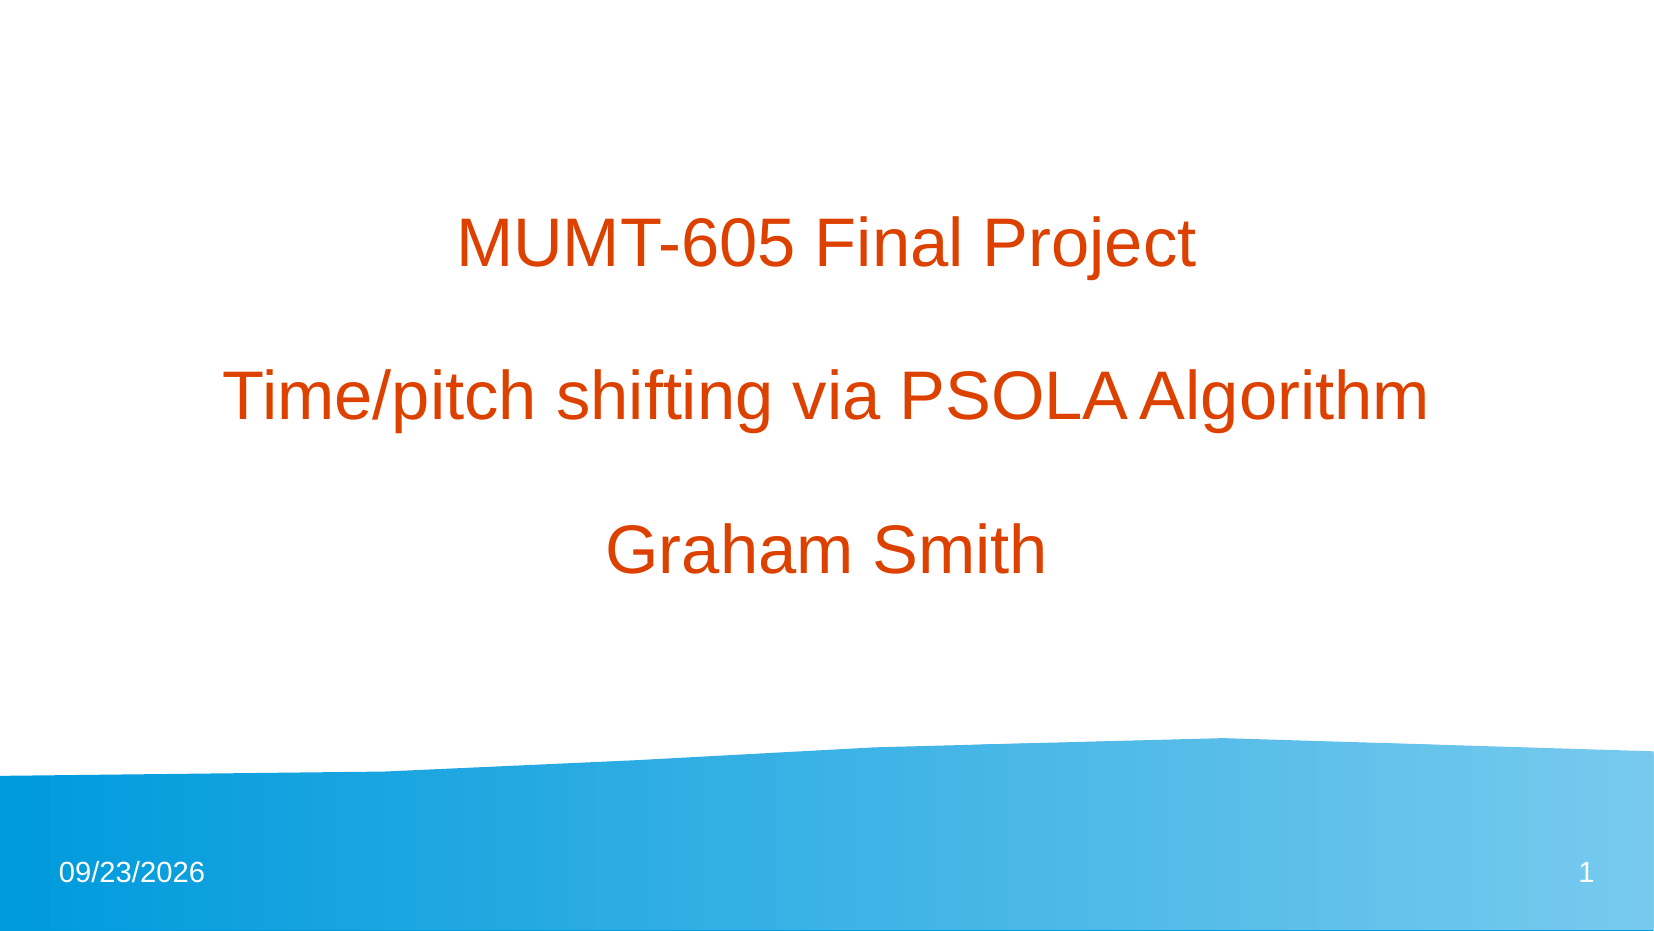

# MUMT-605 Final Project Time/pitch shifting via PSOLA Algorithm Graham Smith